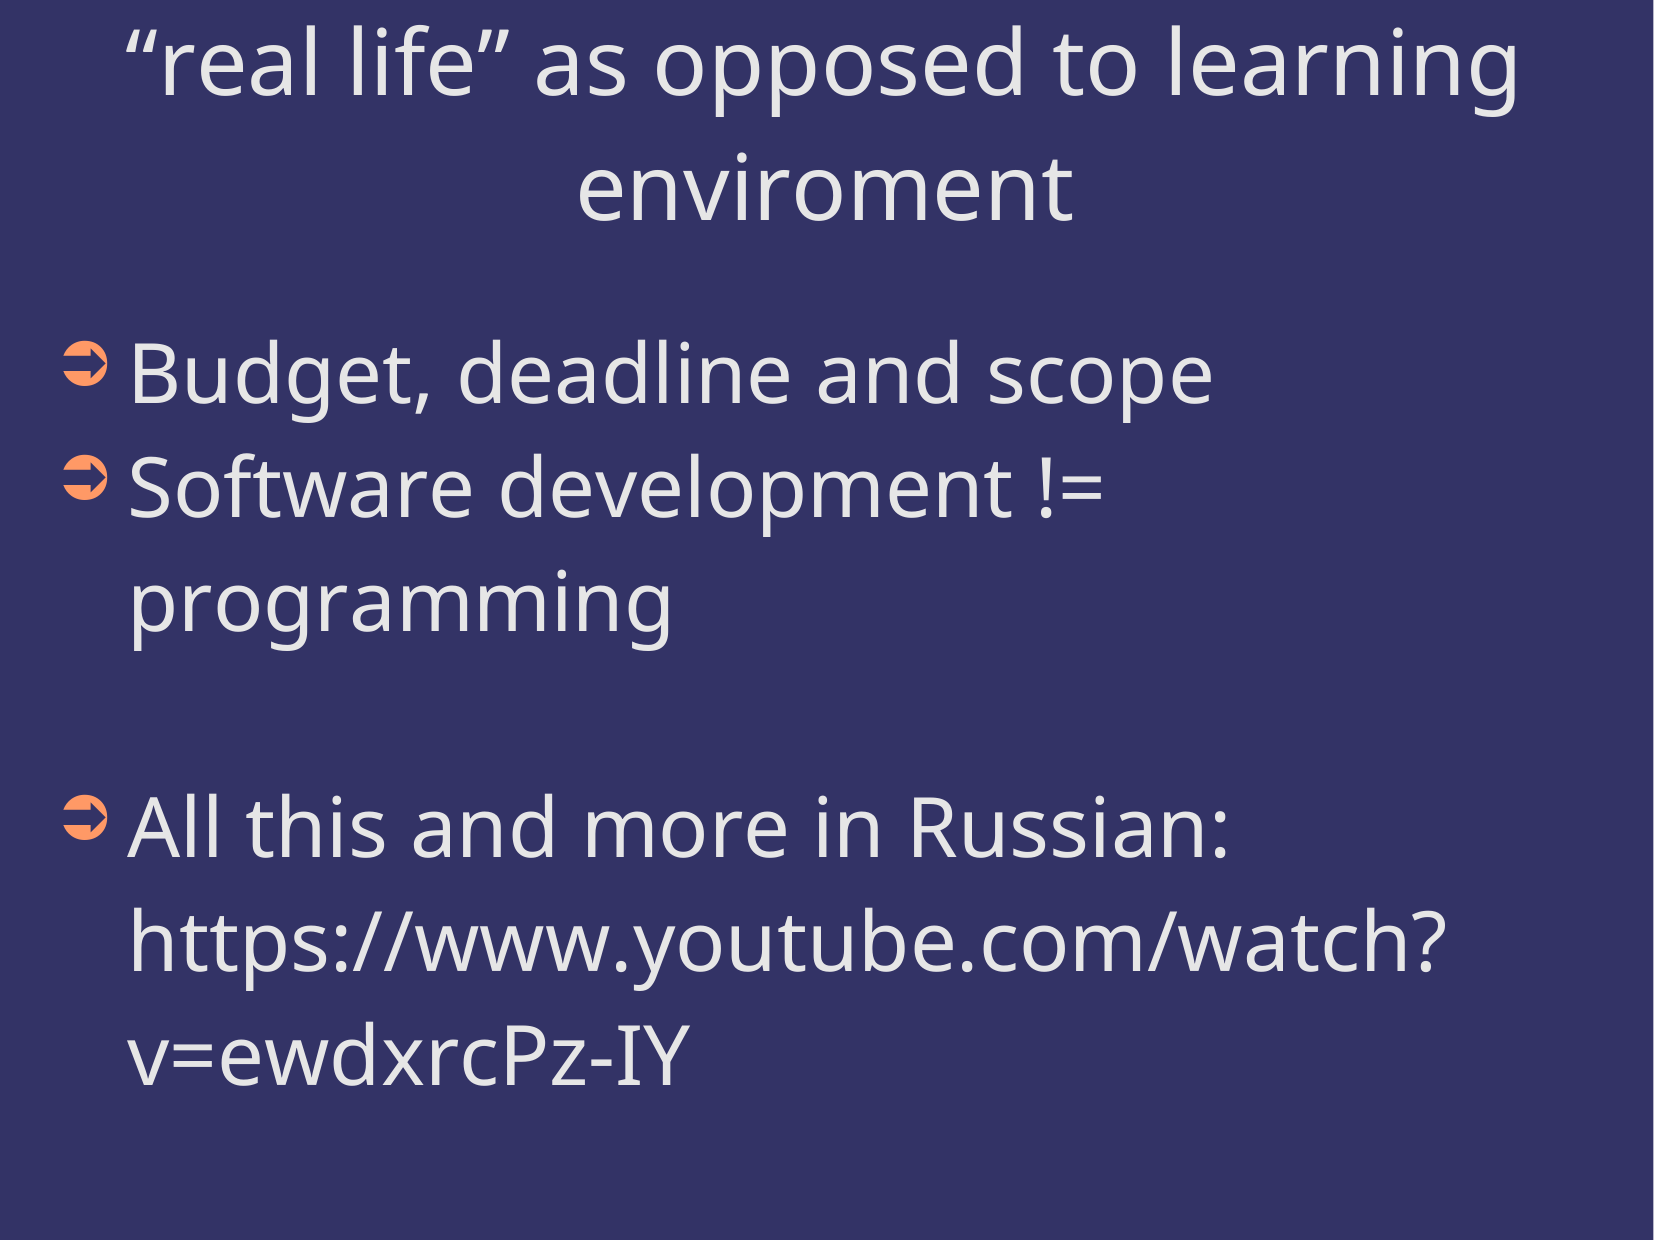

# “real life” as opposed to learning enviroment
Budget, deadline and scope
Software development != programming
All this and more in Russian: https://www.youtube.com/watch?v=ewdxrcPz-IY